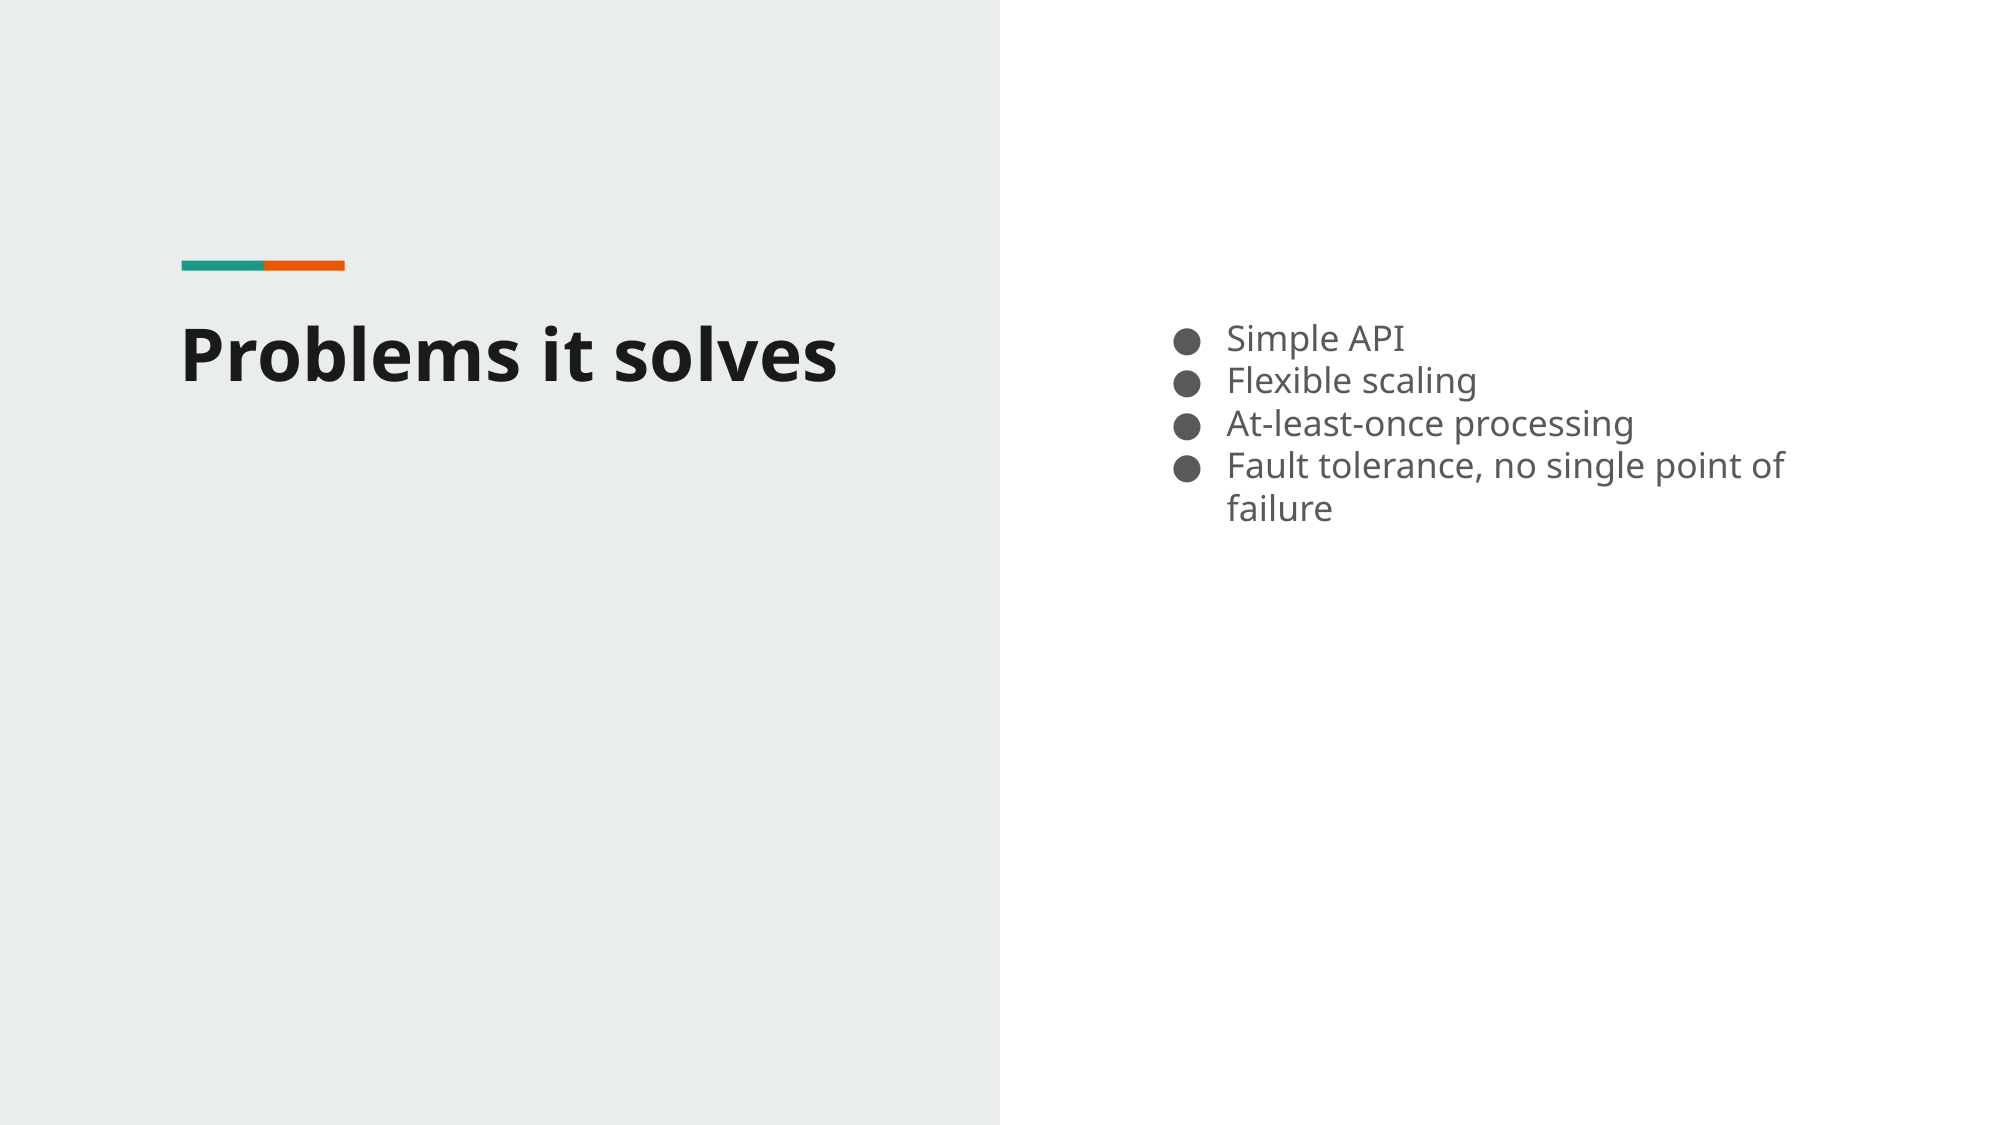

# Problems it solves
Simple API
Flexible scaling
At-least-once processing
Fault tolerance, no single point of failure